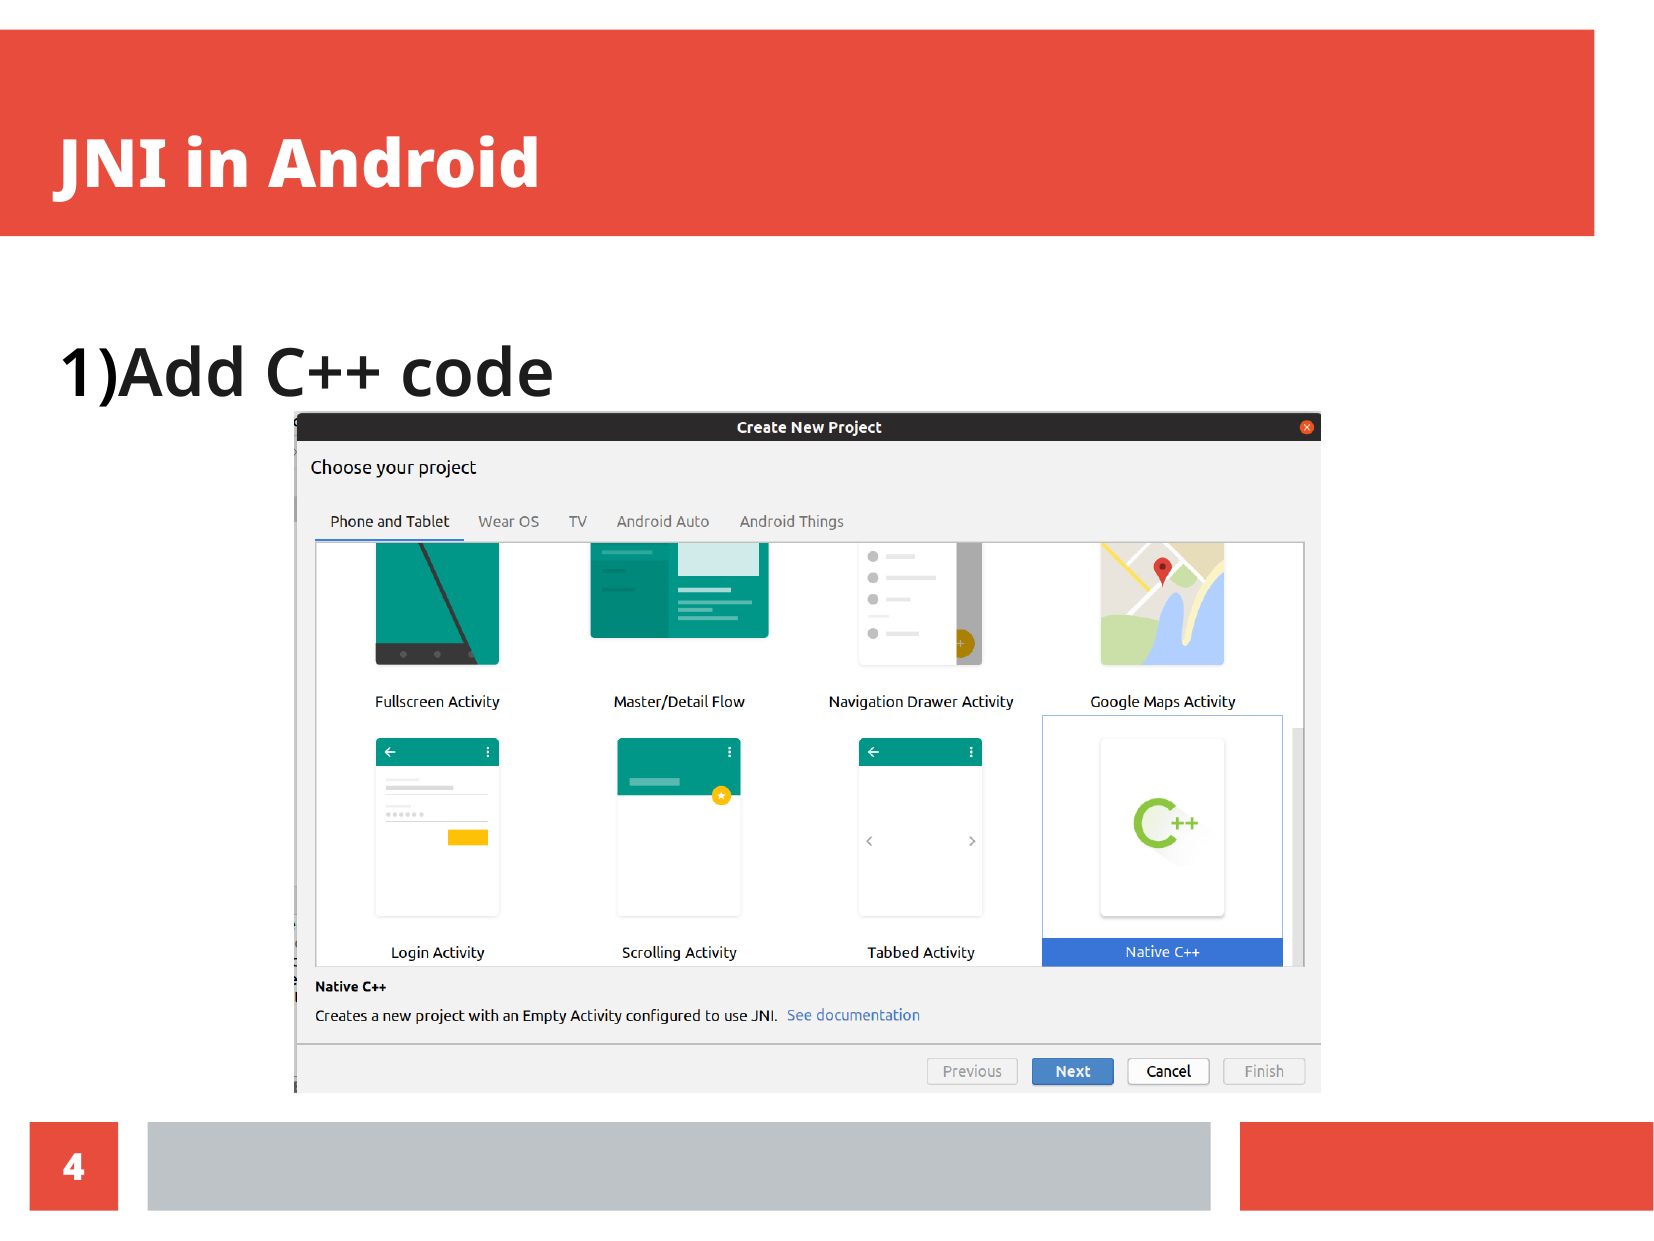

# JNI in Android
Add C++ code
4